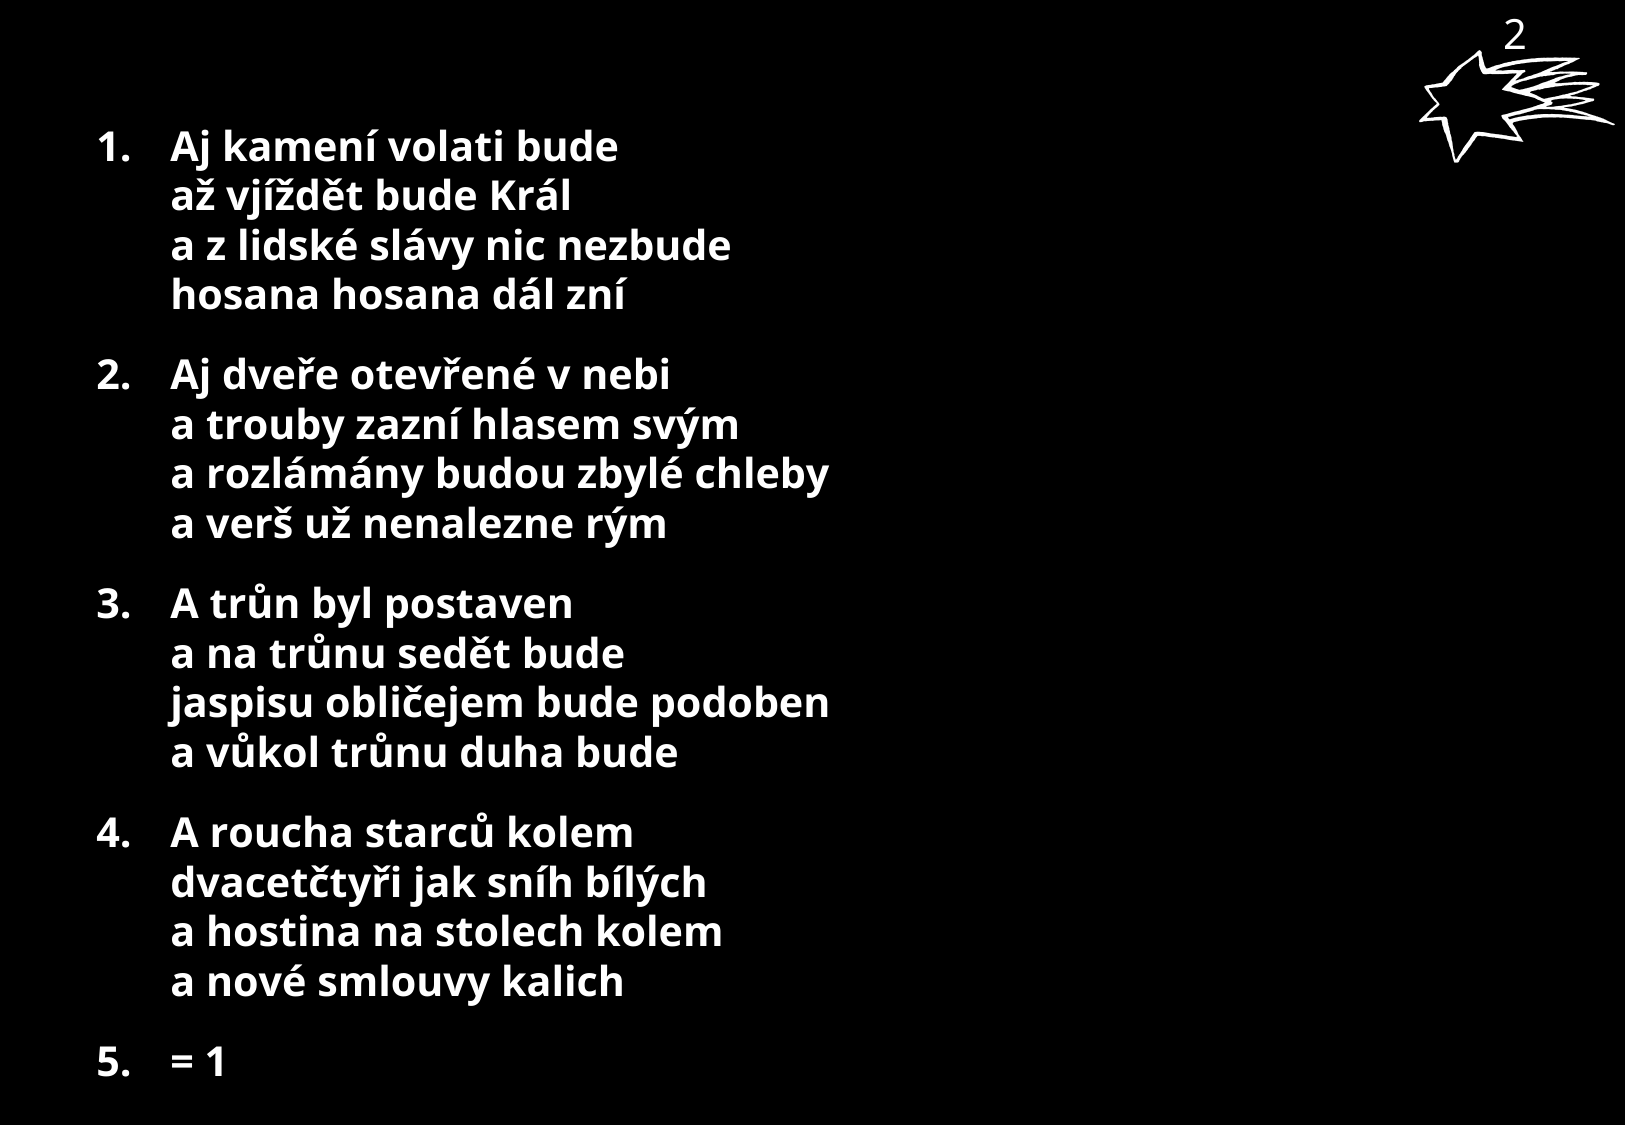

2
# Aj kamení volati bude až vjíždět bude Král a z lidské slávy nic nezbude hosana hosana dál zní
Aj dveře otevřené v nebi
a trouby zazní hlasem svým
a rozlámány budou zbylé chleby
a verš už nenalezne rým
A trůn byl postaven
a na trůnu sedět bude
jaspisu obličejem bude podoben
a vůkol trůnu duha bude
A roucha starců kolem
dvacetčtyři jak sníh bílých
a hostina na stolech kolem
a nové smlouvy kalich
= 1